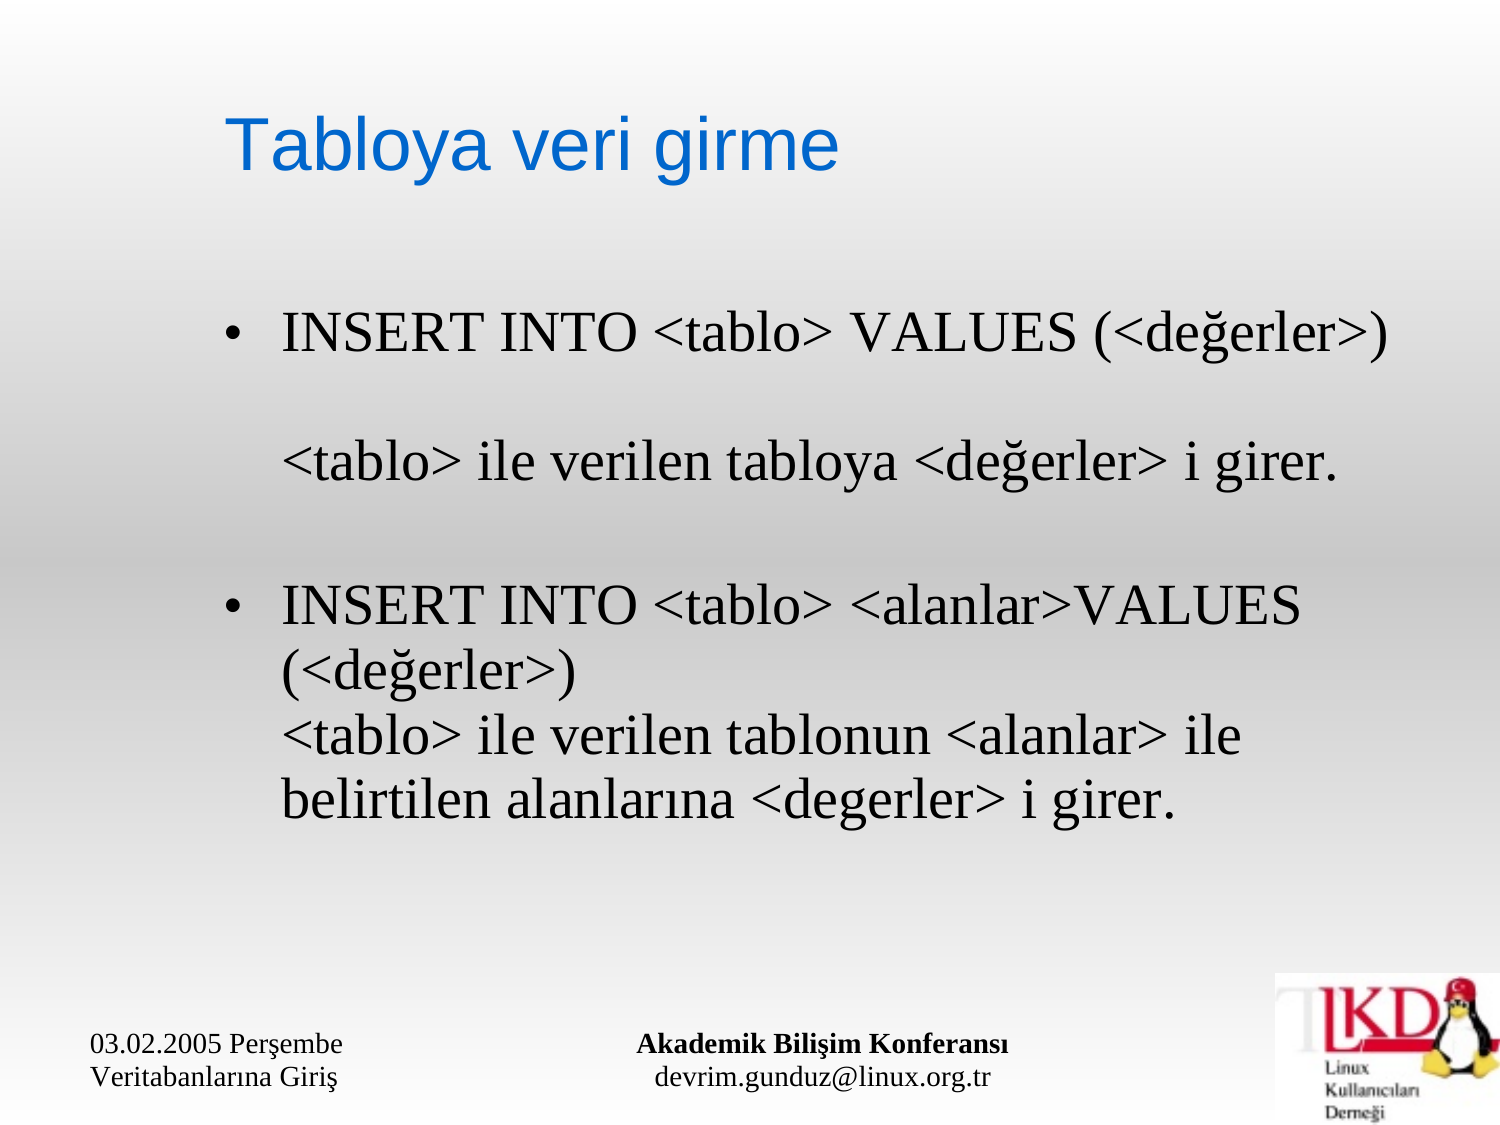

# Tabloya veri girme
INSERT INTO <tablo> VALUES (<değerler>)
<tablo> ile verilen tabloya <değerler> i girer.
INSERT INTO <tablo> <alanlar>VALUES (<değerler>)
<tablo> ile verilen tablonun <alanlar> ile belirtilen alanlarına <degerler> i girer.